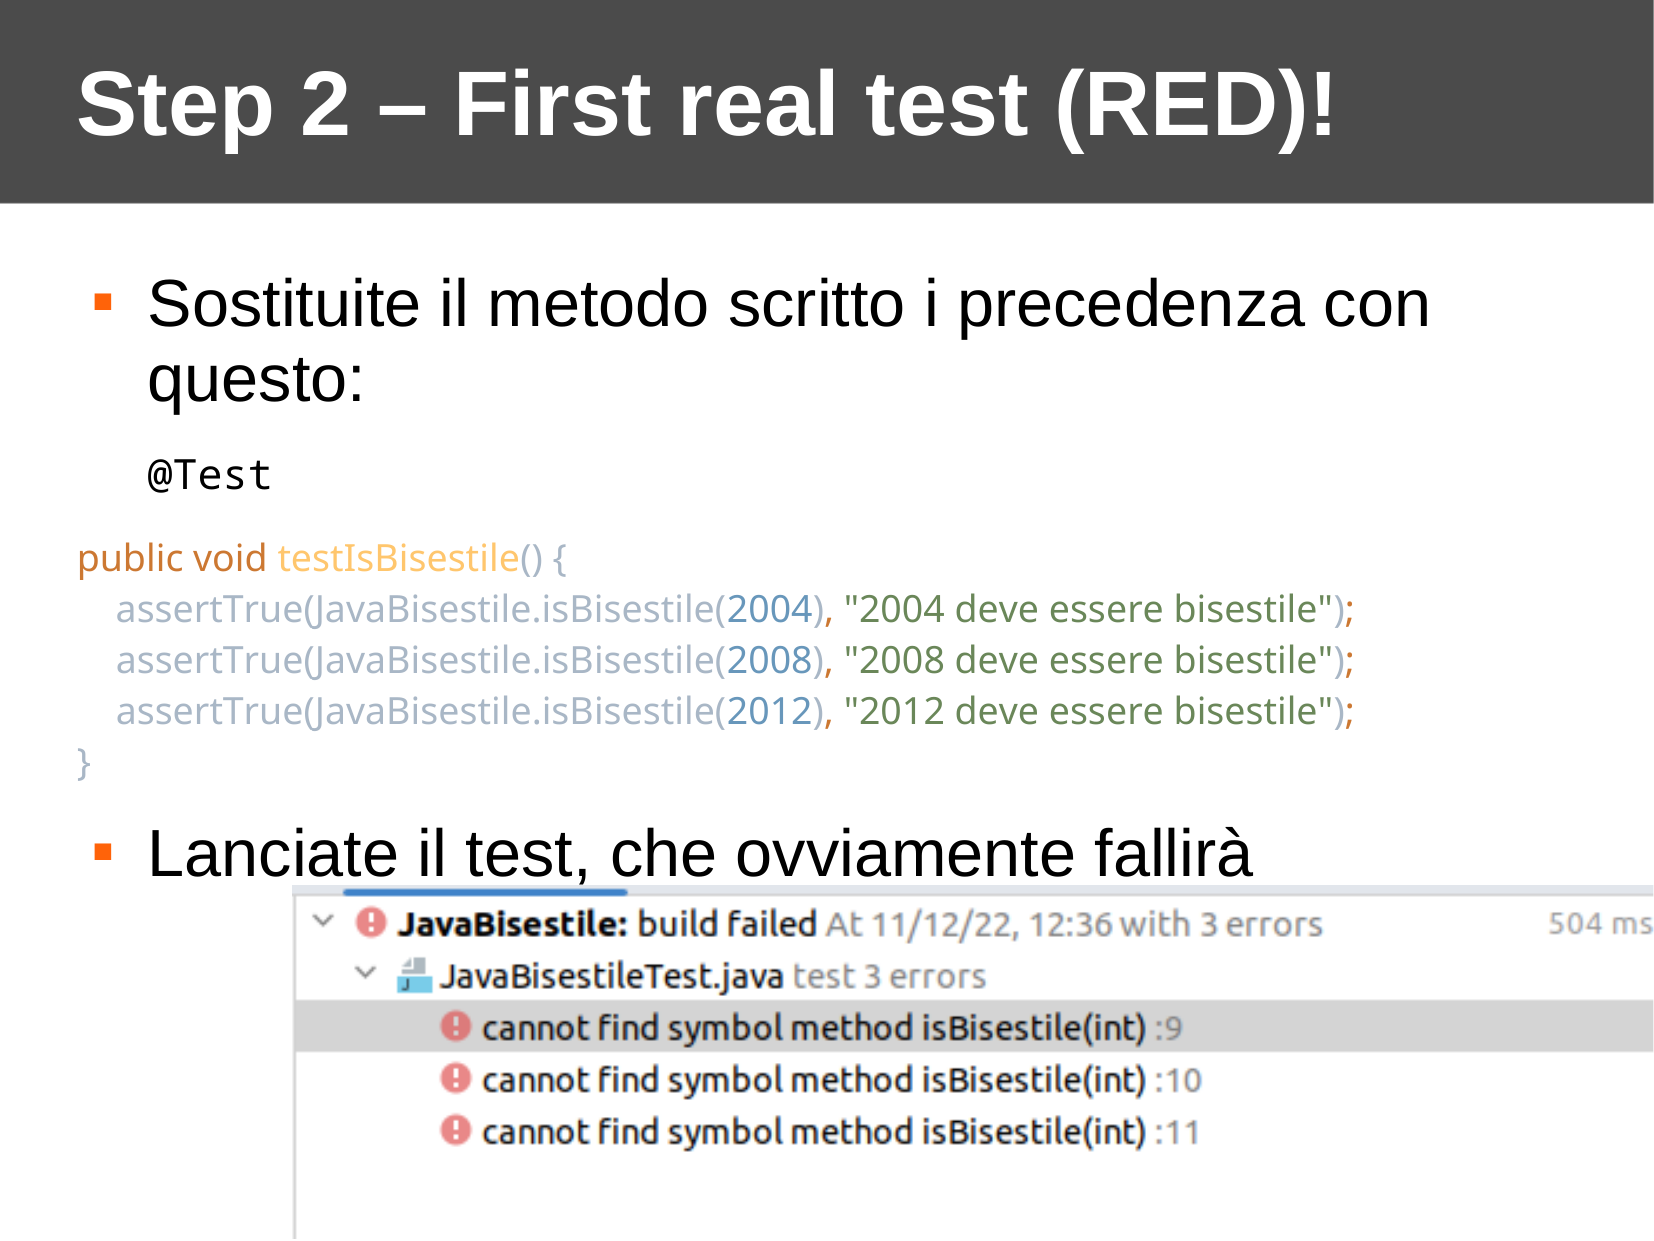

# Step 2 – First real test (RED)!
Sostituite il metodo scritto i precedenza con questo:
@Test
public void testIsBisestile() {
 assertTrue(JavaBisestile.isBisestile(2004), "2004 deve essere bisestile");
 assertTrue(JavaBisestile.isBisestile(2008), "2008 deve essere bisestile");
 assertTrue(JavaBisestile.isBisestile(2012), "2012 deve essere bisestile");
}
Lanciate il test, che ovviamente fallirà